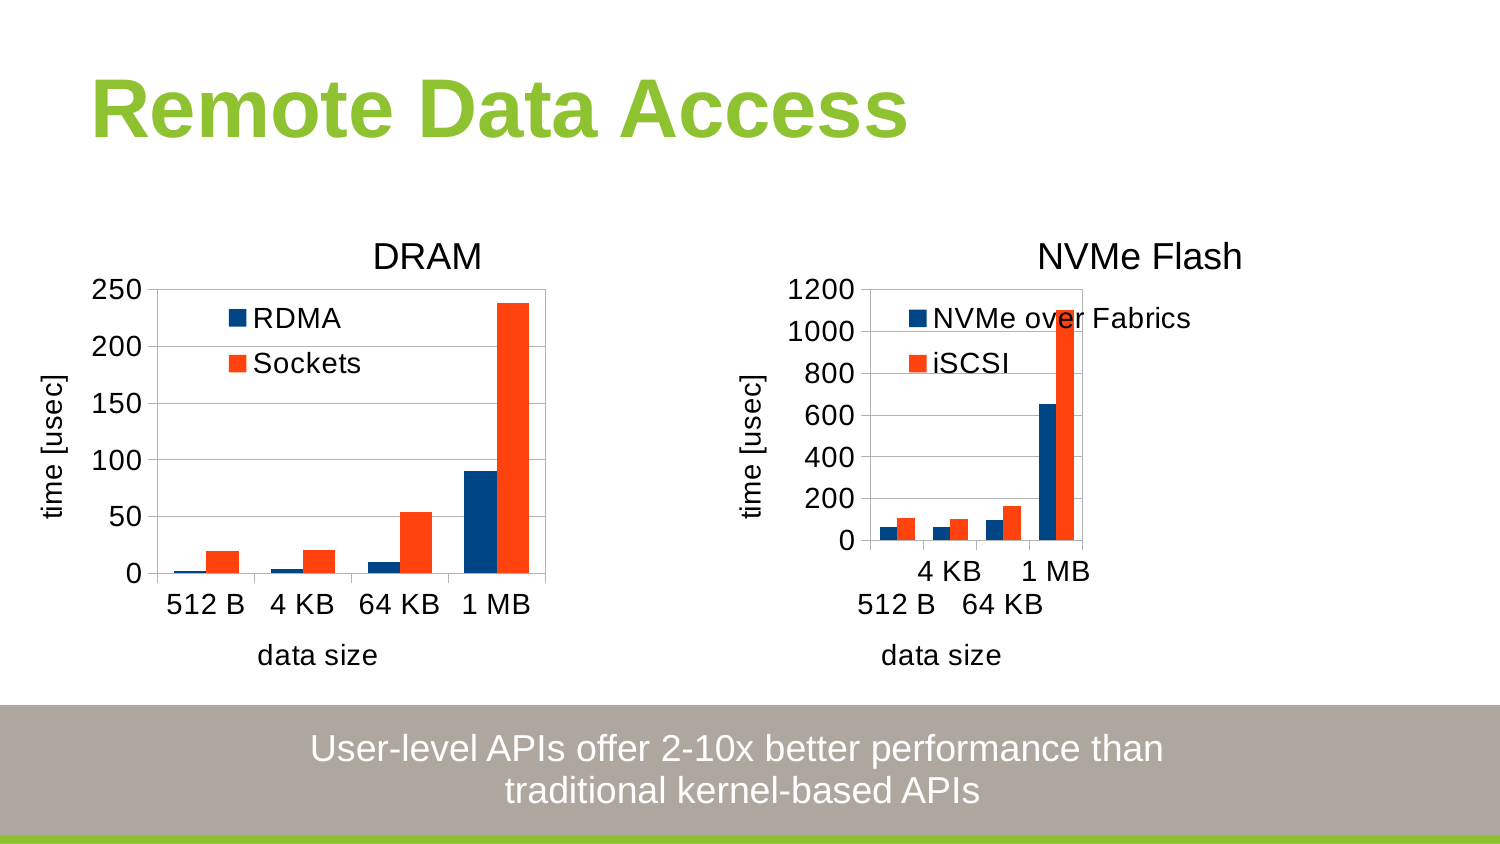

# Remote Data Access
DRAM
NVMe Flash
### Chart
| Category | RDMA | Sockets |
|---|---|---|
| 512 B | 2.4 | 20.0 |
| 4 KB | 3.58 | 21.0 |
| 64 KB | 9.81 | 54.2 |
| 1 MB | 90.49 | 237.7 |
### Chart
| Category | NVMe over Fabrics | iSCSI |
|---|---|---|
| 512 B | 63.0 | 109.0 |
| 4 KB | 66.0 | 104.0 |
| 64 KB | 97.0 | 166.0 |
| 1 MB | 654.0 | 1100.0 |
User-level APIs offer 2-10x better performance than
traditional kernel-based APIs